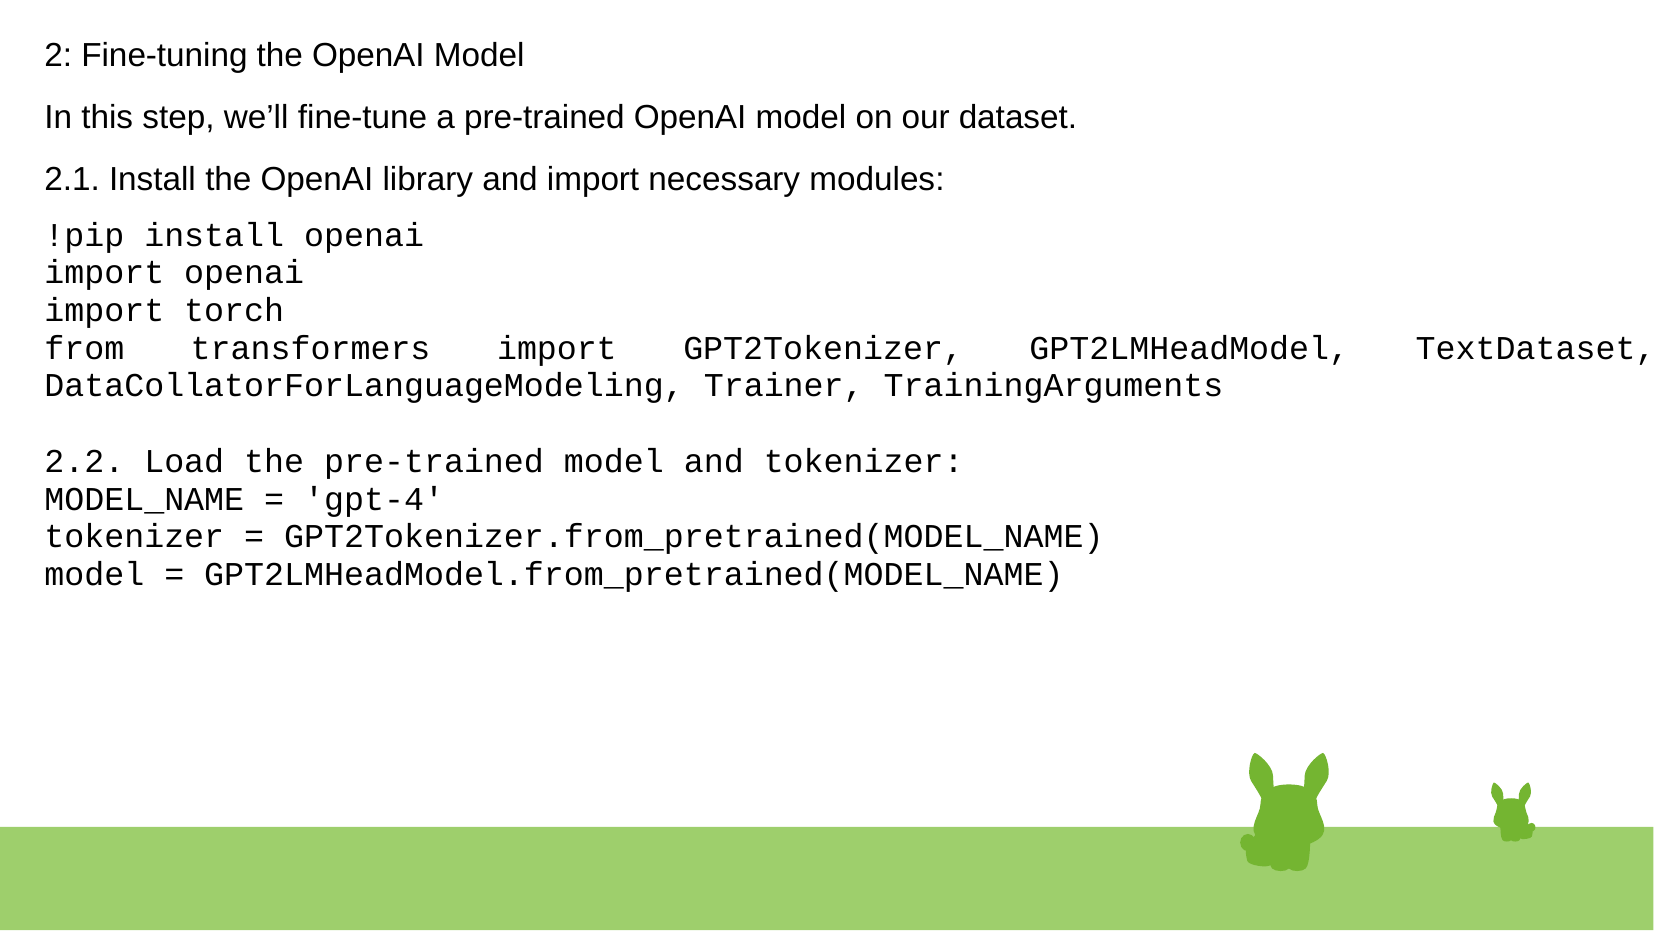

2: Fine-tuning the OpenAI Model‍
In this step, we’ll fine-tune a pre-trained OpenAI model on our dataset.
2.1. Install the OpenAI library and import necessary modules:
!pip install openai
import openai
import torch
from transformers import GPT2Tokenizer, GPT2LMHeadModel, TextDataset, DataCollatorForLanguageModeling, Trainer, TrainingArguments
‍
2.2. Load the pre-trained model and tokenizer:
MODEL_NAME = 'gpt-4'
tokenizer = GPT2Tokenizer.from_pretrained(MODEL_NAME)
model = GPT2LMHeadModel.from_pretrained(MODEL_NAME)‍